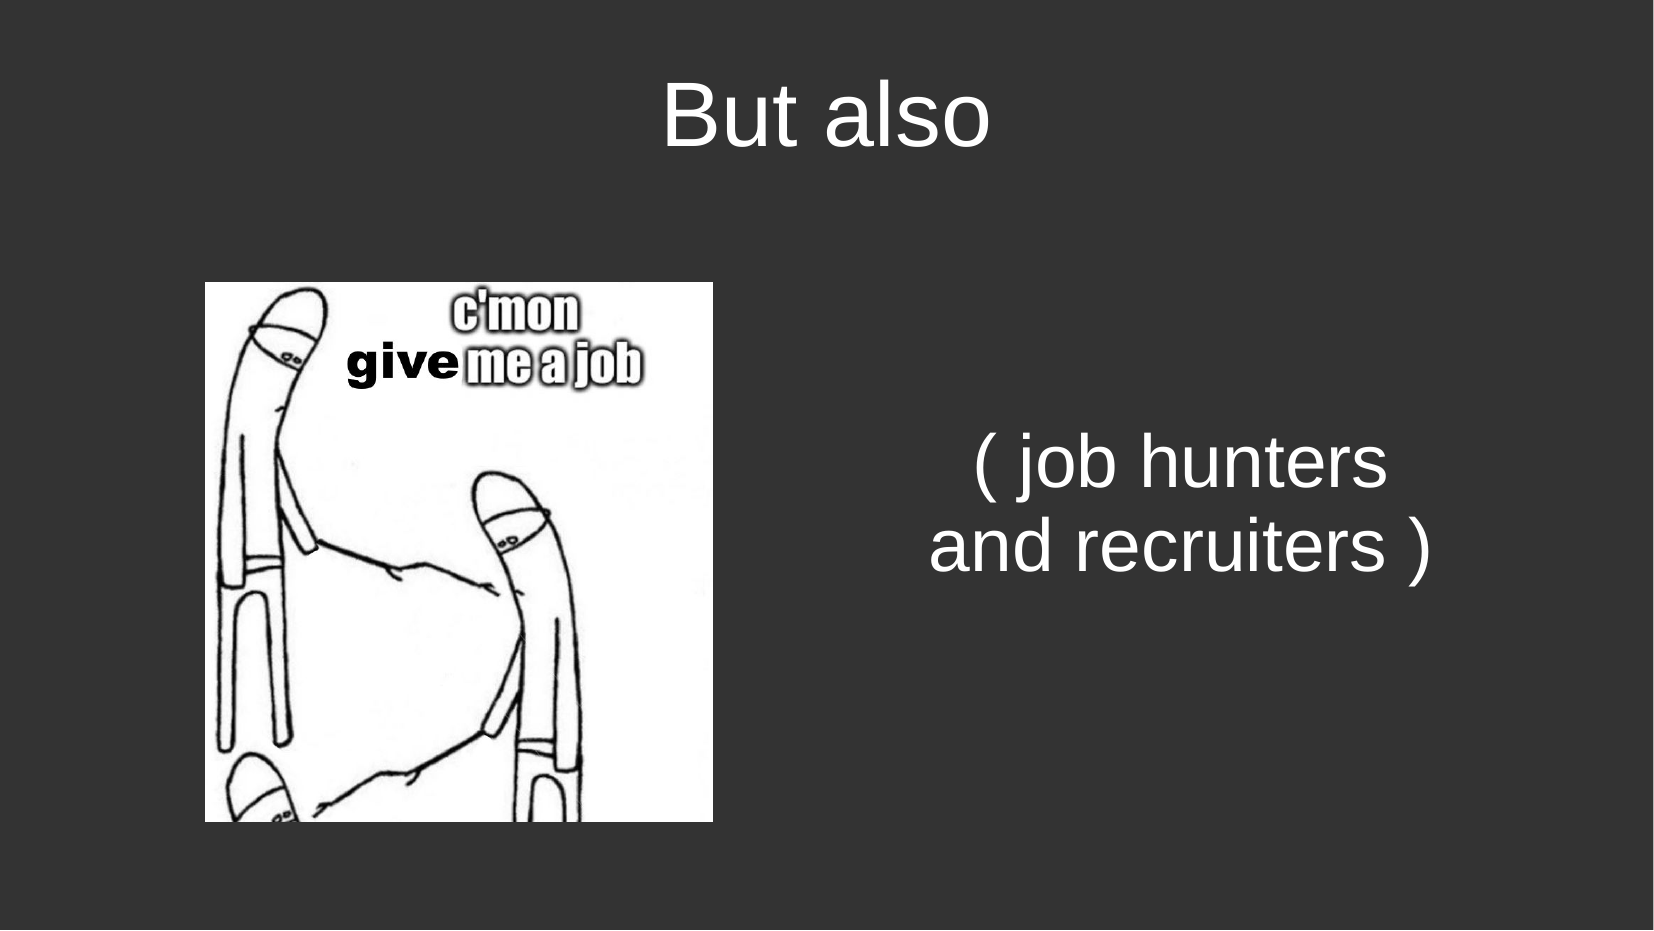

# But also
( job hunters
and recruiters )